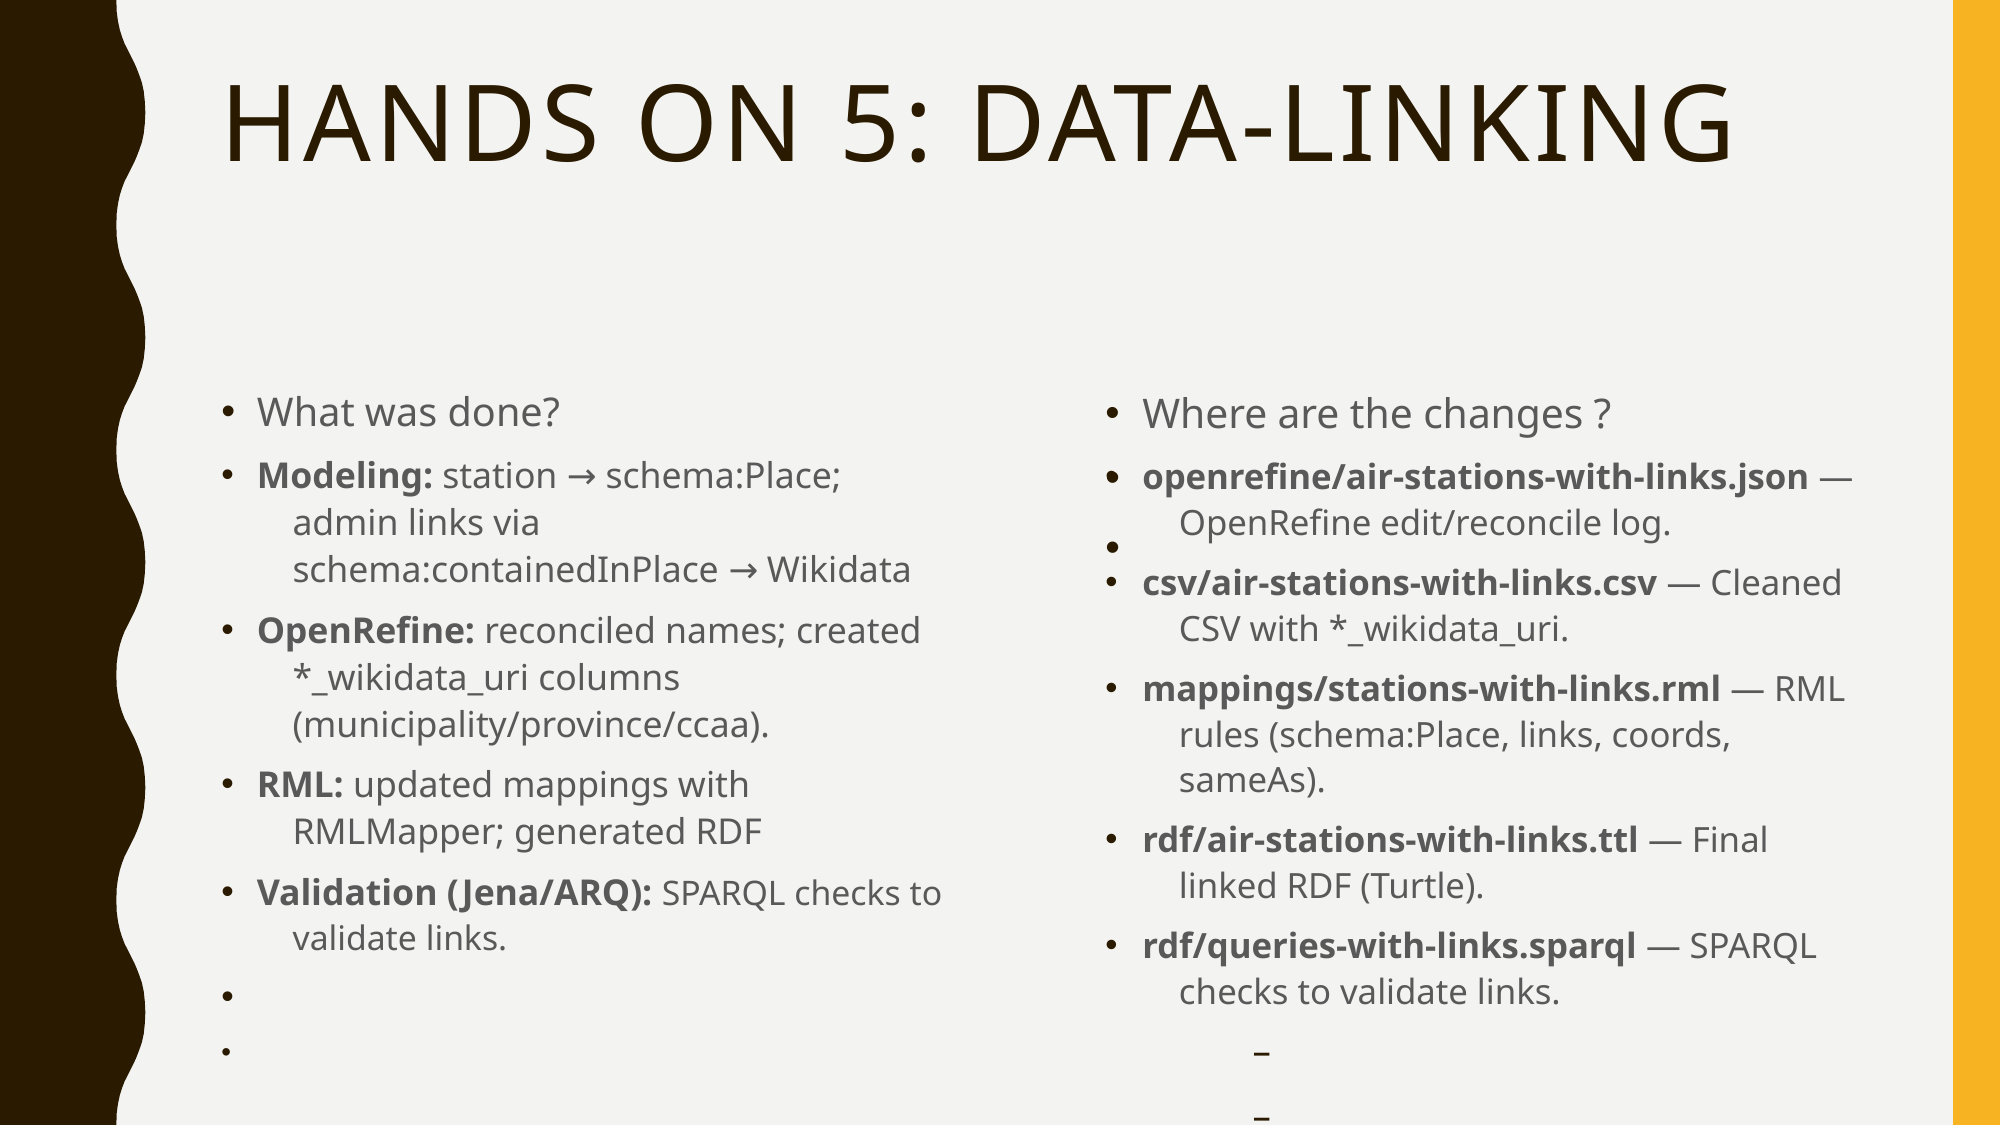

# Hands On 5: DAtA-LINKING
What was done?
Modeling: station → schema:Place; admin links via schema:containedInPlace → Wikidata
OpenRefine: reconciled names; created *_wikidata_uri columns (municipality/province/ccaa).
RML: updated mappings with RMLMapper; generated RDF
Validation (Jena/ARQ): SPARQL checks to validate links.
Where are the changes ?
openrefine/air-stations-with-links.json — OpenRefine edit/reconcile log.
csv/air-stations-with-links.csv — Cleaned CSV with *_wikidata_uri.
mappings/stations-with-links.rml — RML rules (schema:Place, links, coords, sameAs).
rdf/air-stations-with-links.ttl — Final linked RDF (Turtle).
rdf/queries-with-links.sparql — SPARQL checks to validate links.